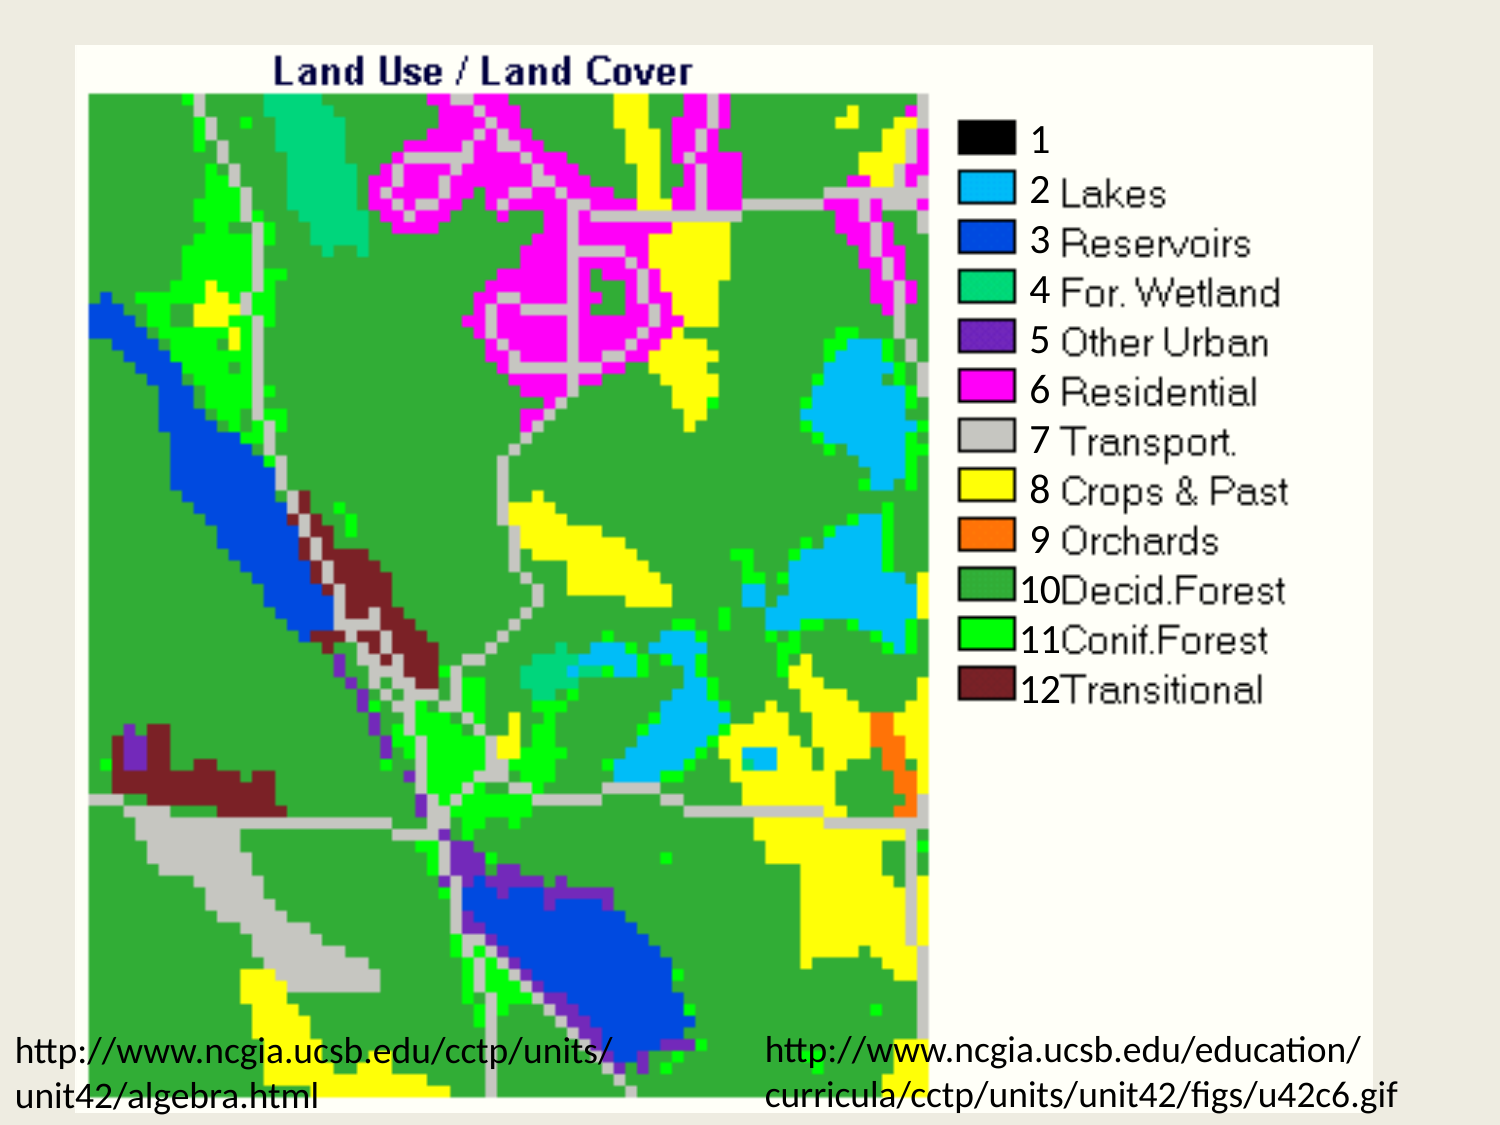

#
1
2
3
4
5
6
7
8
9
10
11
12
d
http://www.ncgia.ucsb.edu/education/curricula/cctp/units/unit42/figs/u42c6.gif
http://www.ncgia.ucsb.edu/cctp/units/unit42/algebra.html